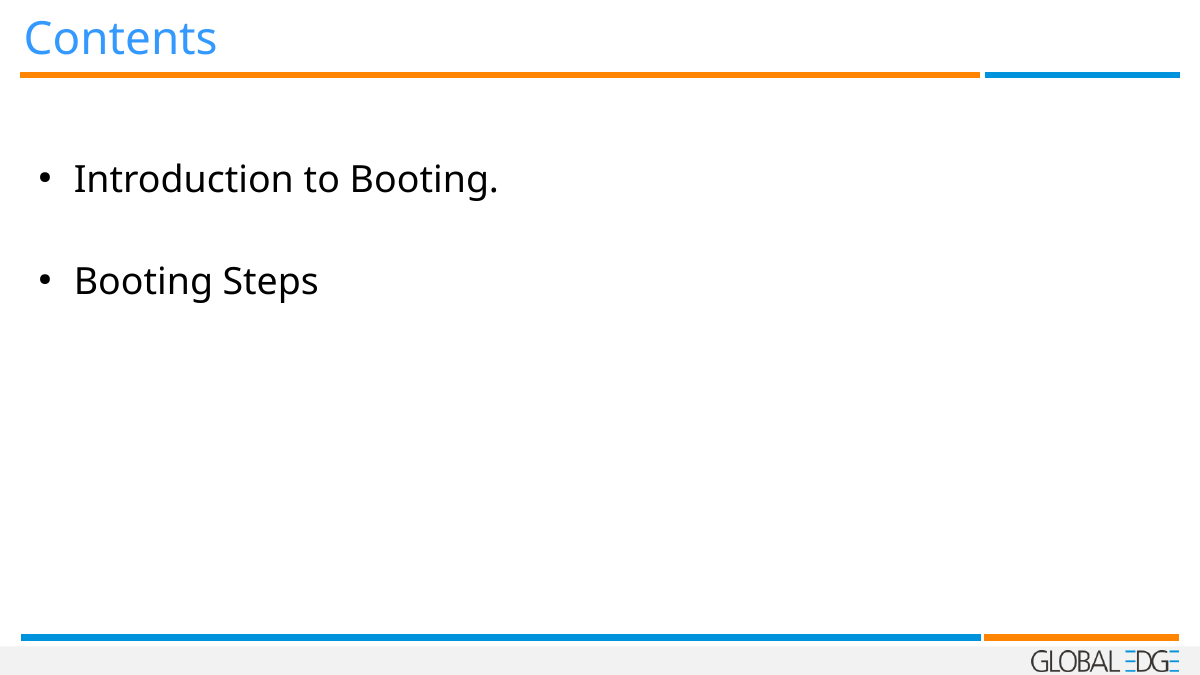

# Contents
Introduction to Booting.
Booting Steps